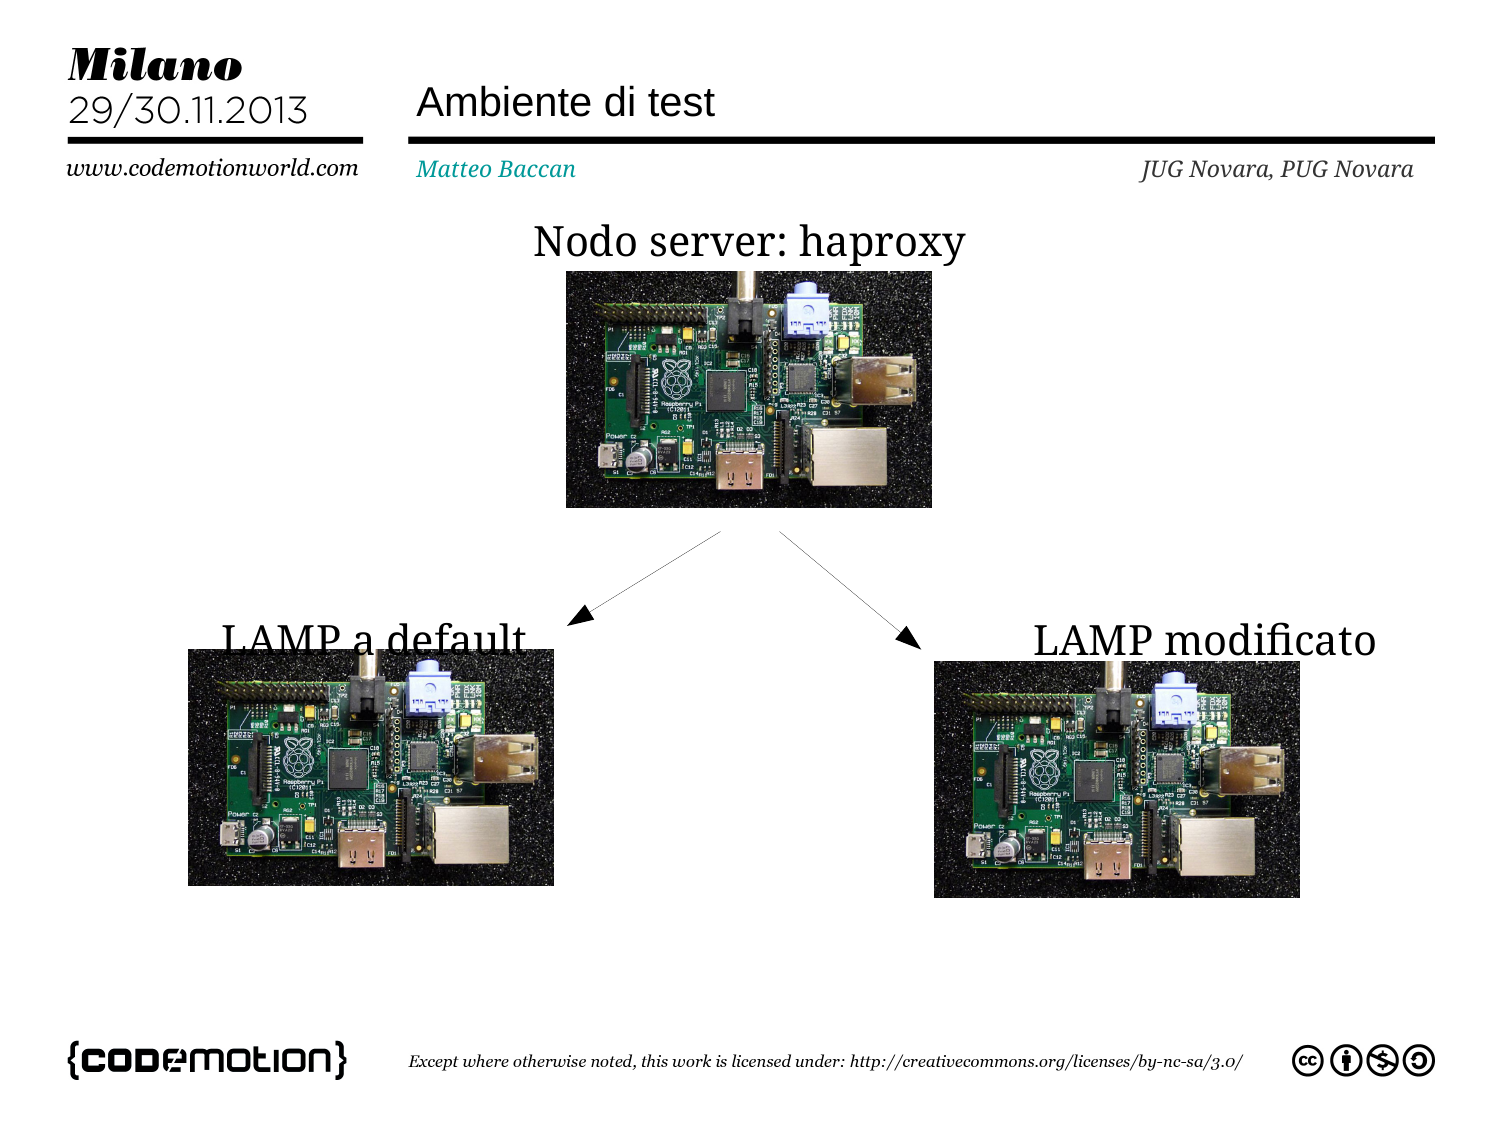

# Ambiente di test
Matteo Baccan
JUG Novara, PUG Novara
Nodo server: haproxy
		LAMP a default							LAMP modificato